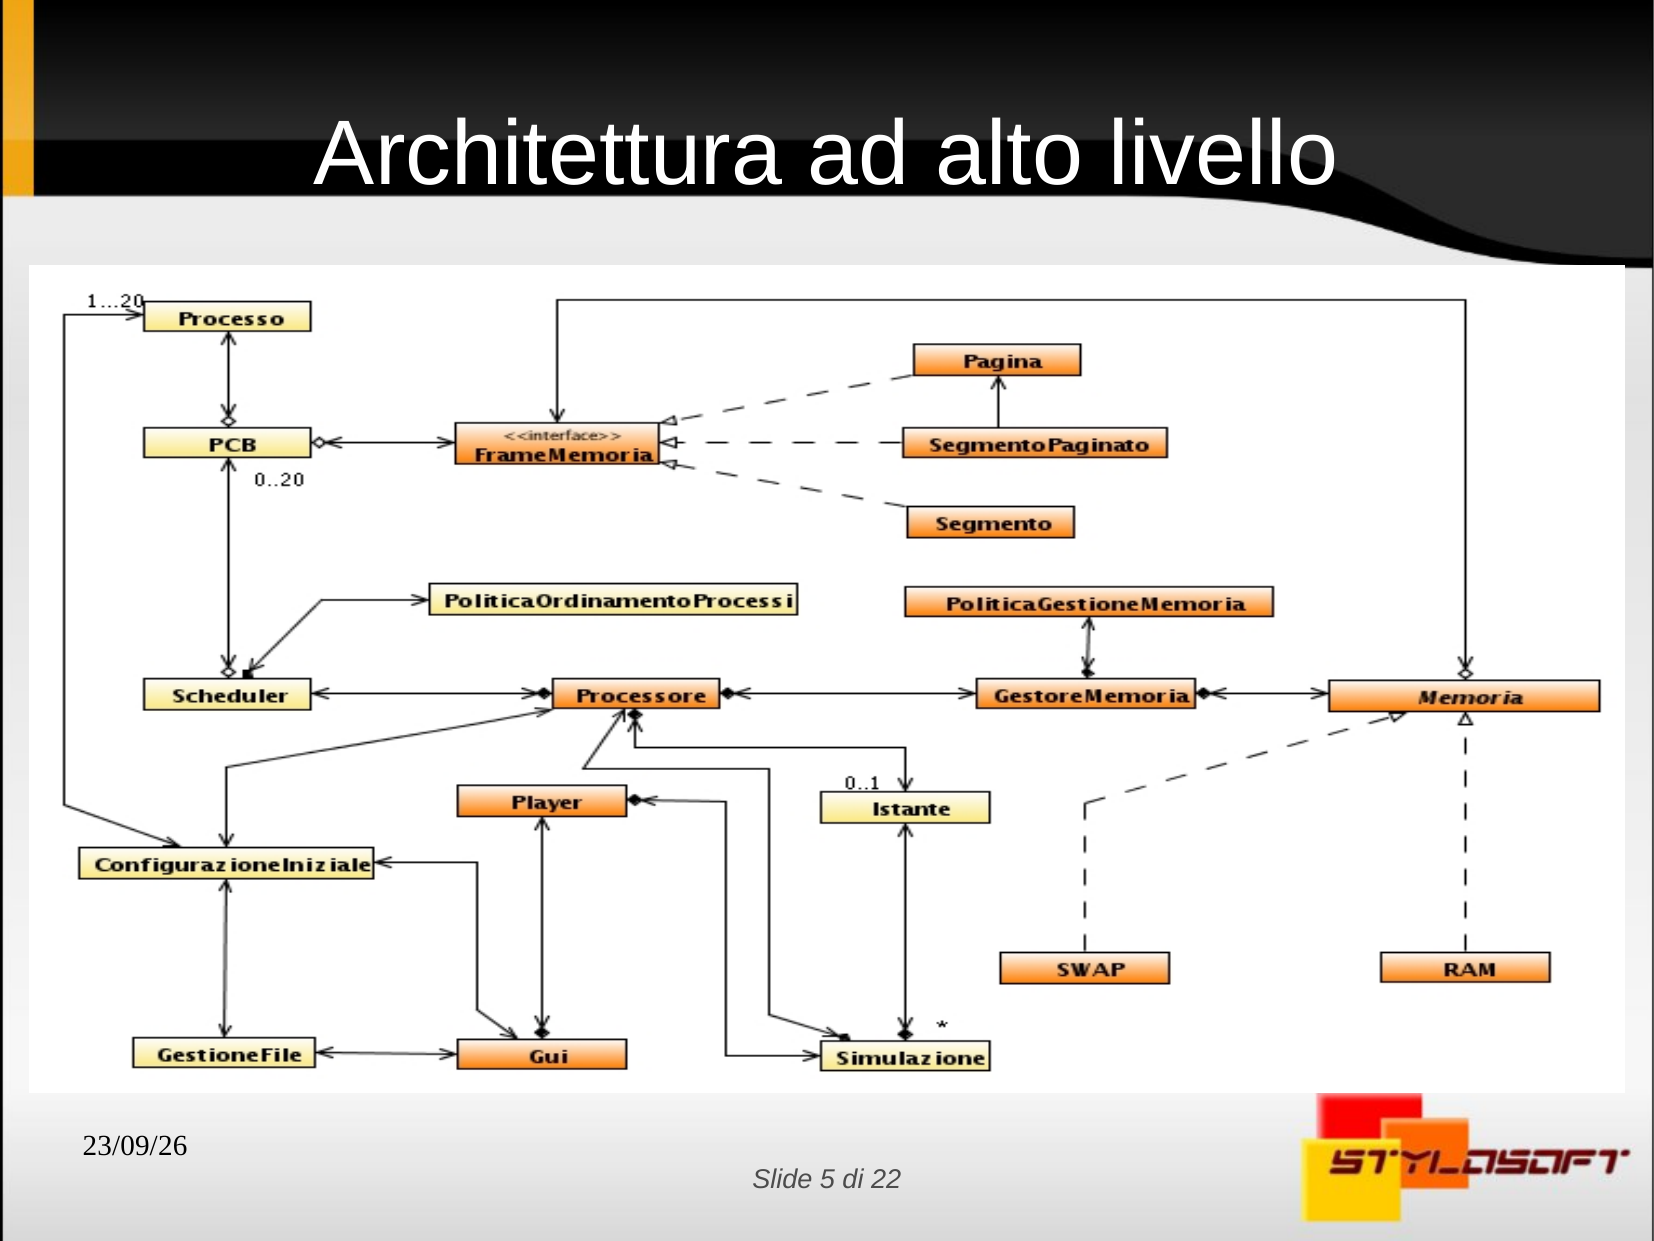

# Architettura ad alto livello
Slide di 22